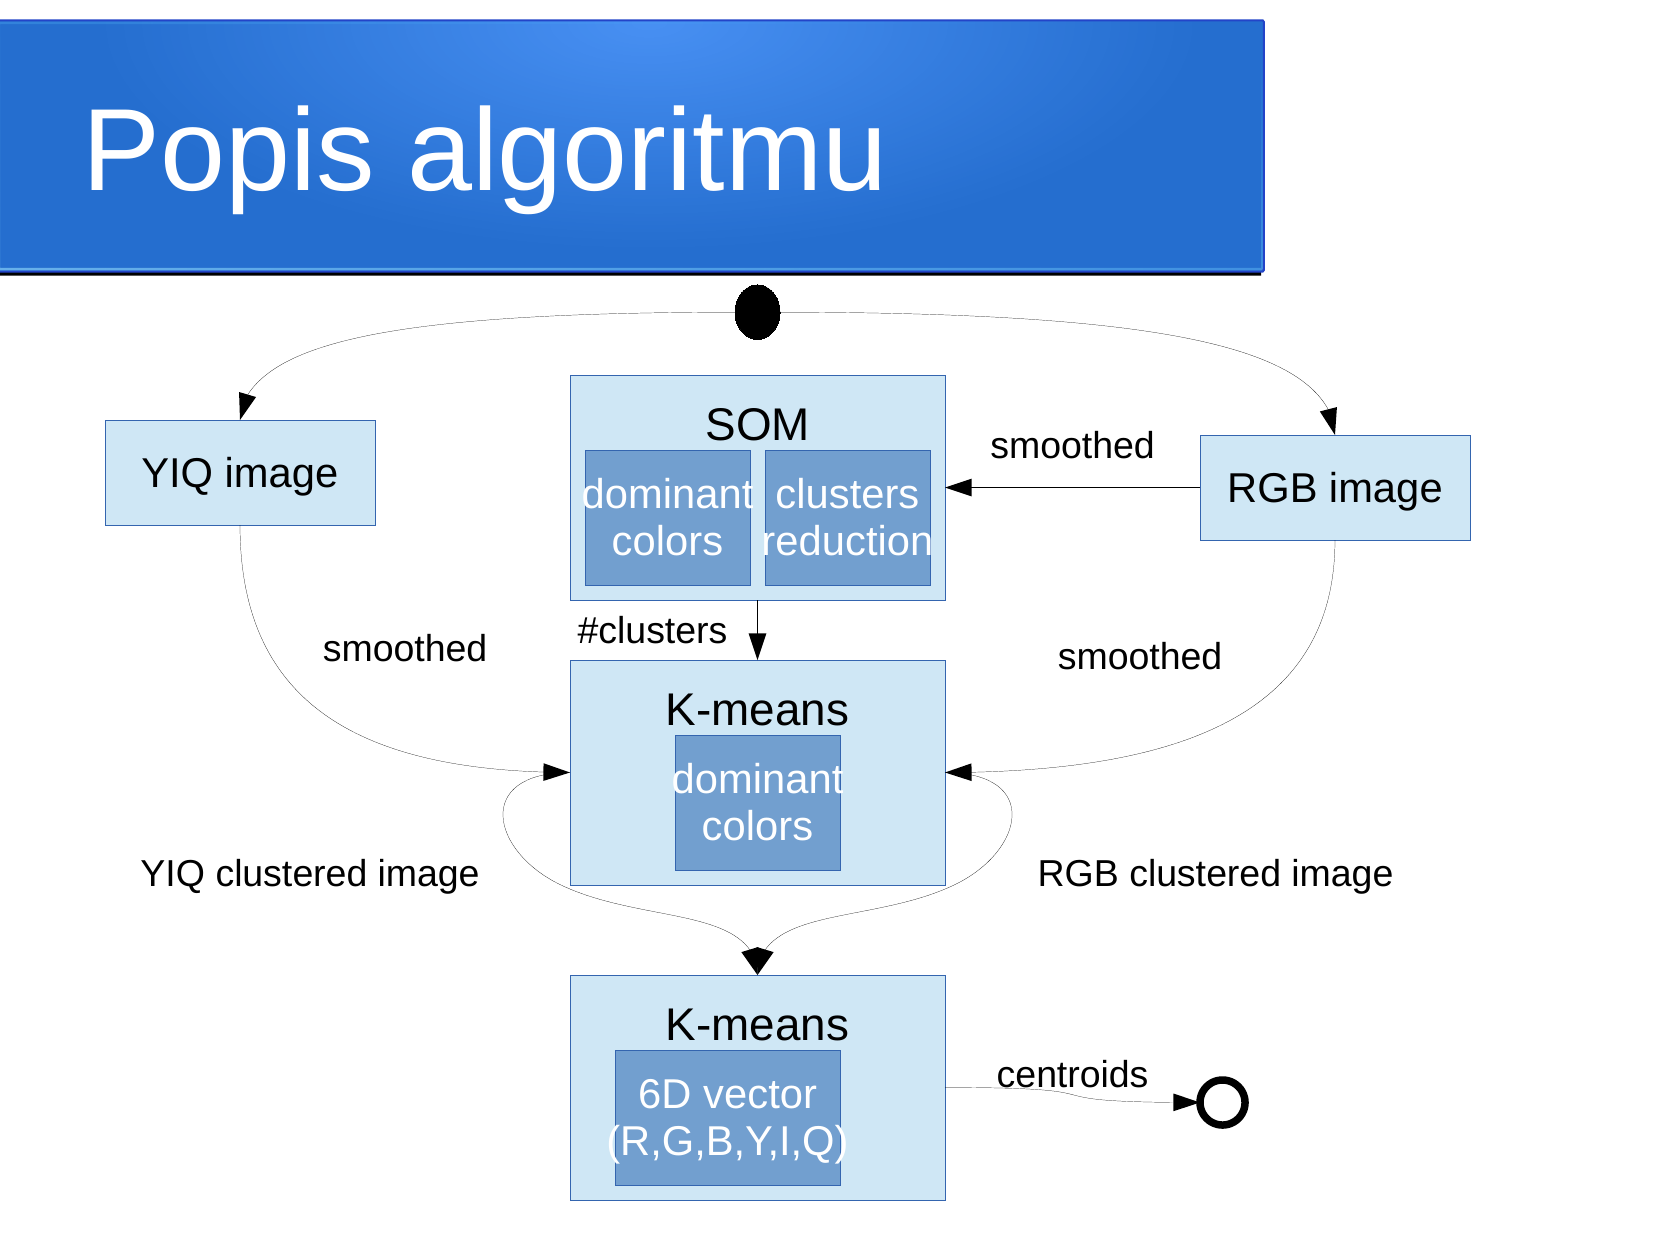

# Popis algoritmu
SOM
dominant
colors
clusters
reduction
YIQ image
RGB image
K-means
dominant
colors
K-means
6D vector
(R,G,B,Y,I,Q)